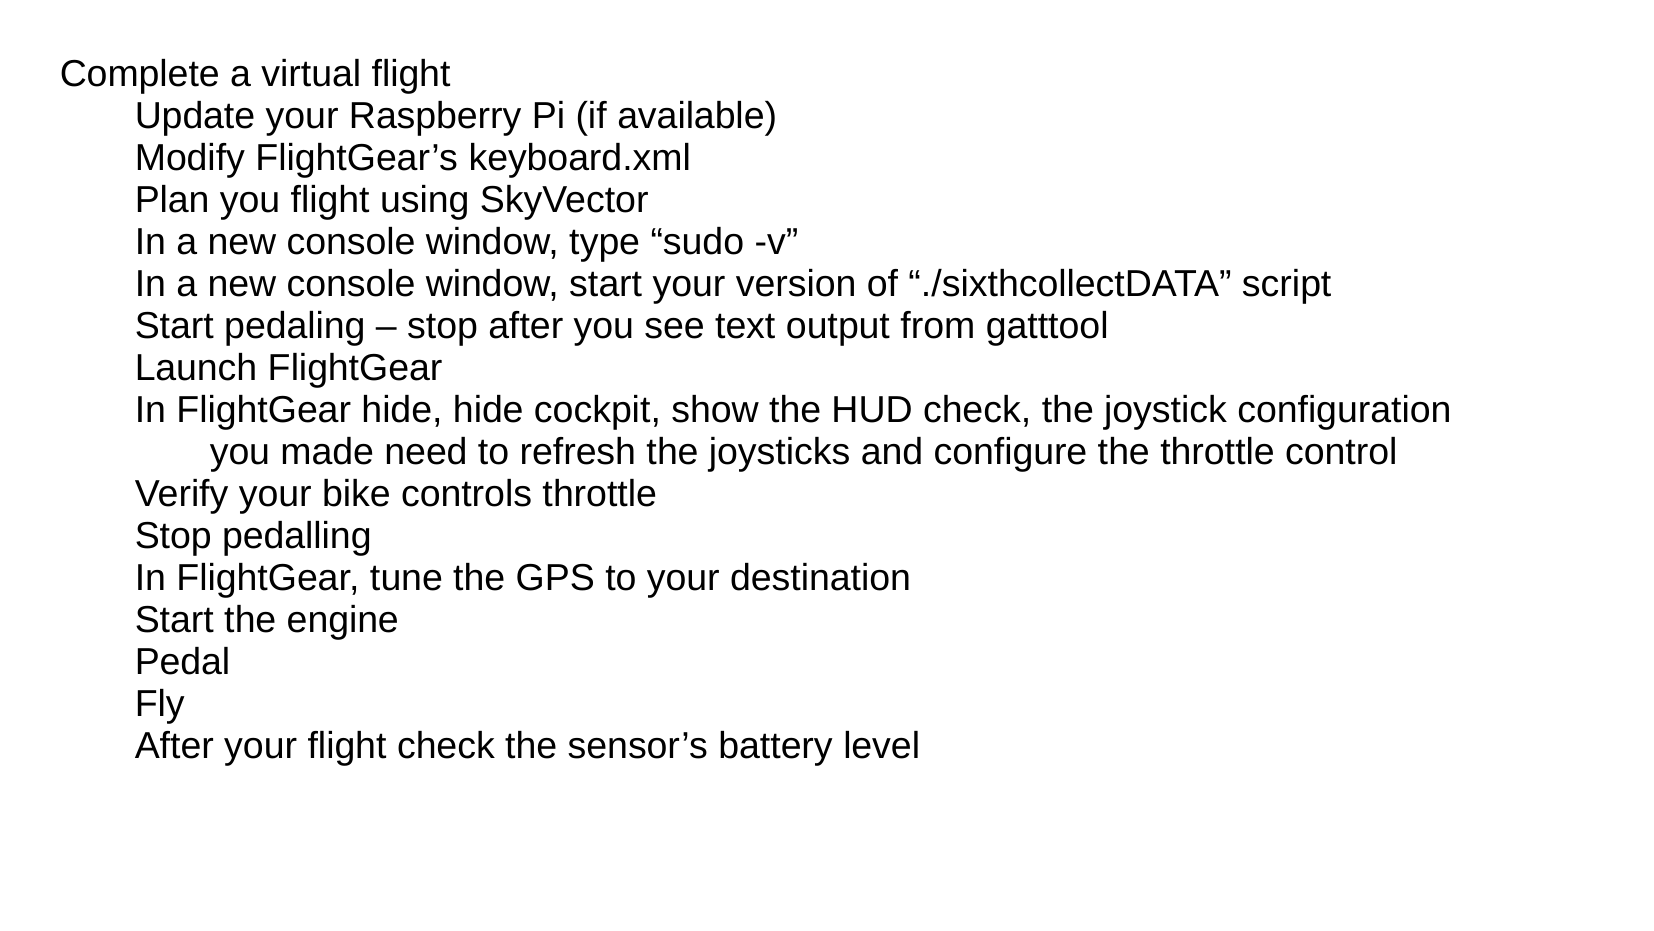

Complete a virtual flight
	Update your Raspberry Pi (if available)
	Modify FlightGear’s keyboard.xml
	Plan you flight using SkyVector
	In a new console window, type “sudo -v”
	In a new console window, start your version of “./sixthcollectDATA” script
	Start pedaling – stop after you see text output from gatttool
	Launch FlightGear
	In FlightGear hide, hide cockpit, show the HUD check, the joystick configuration
		you made need to refresh the joysticks and configure the throttle control
	Verify your bike controls throttle
	Stop pedalling
	In FlightGear, tune the GPS to your destination
	Start the engine
	Pedal
	Fly
	After your flight check the sensor’s battery level